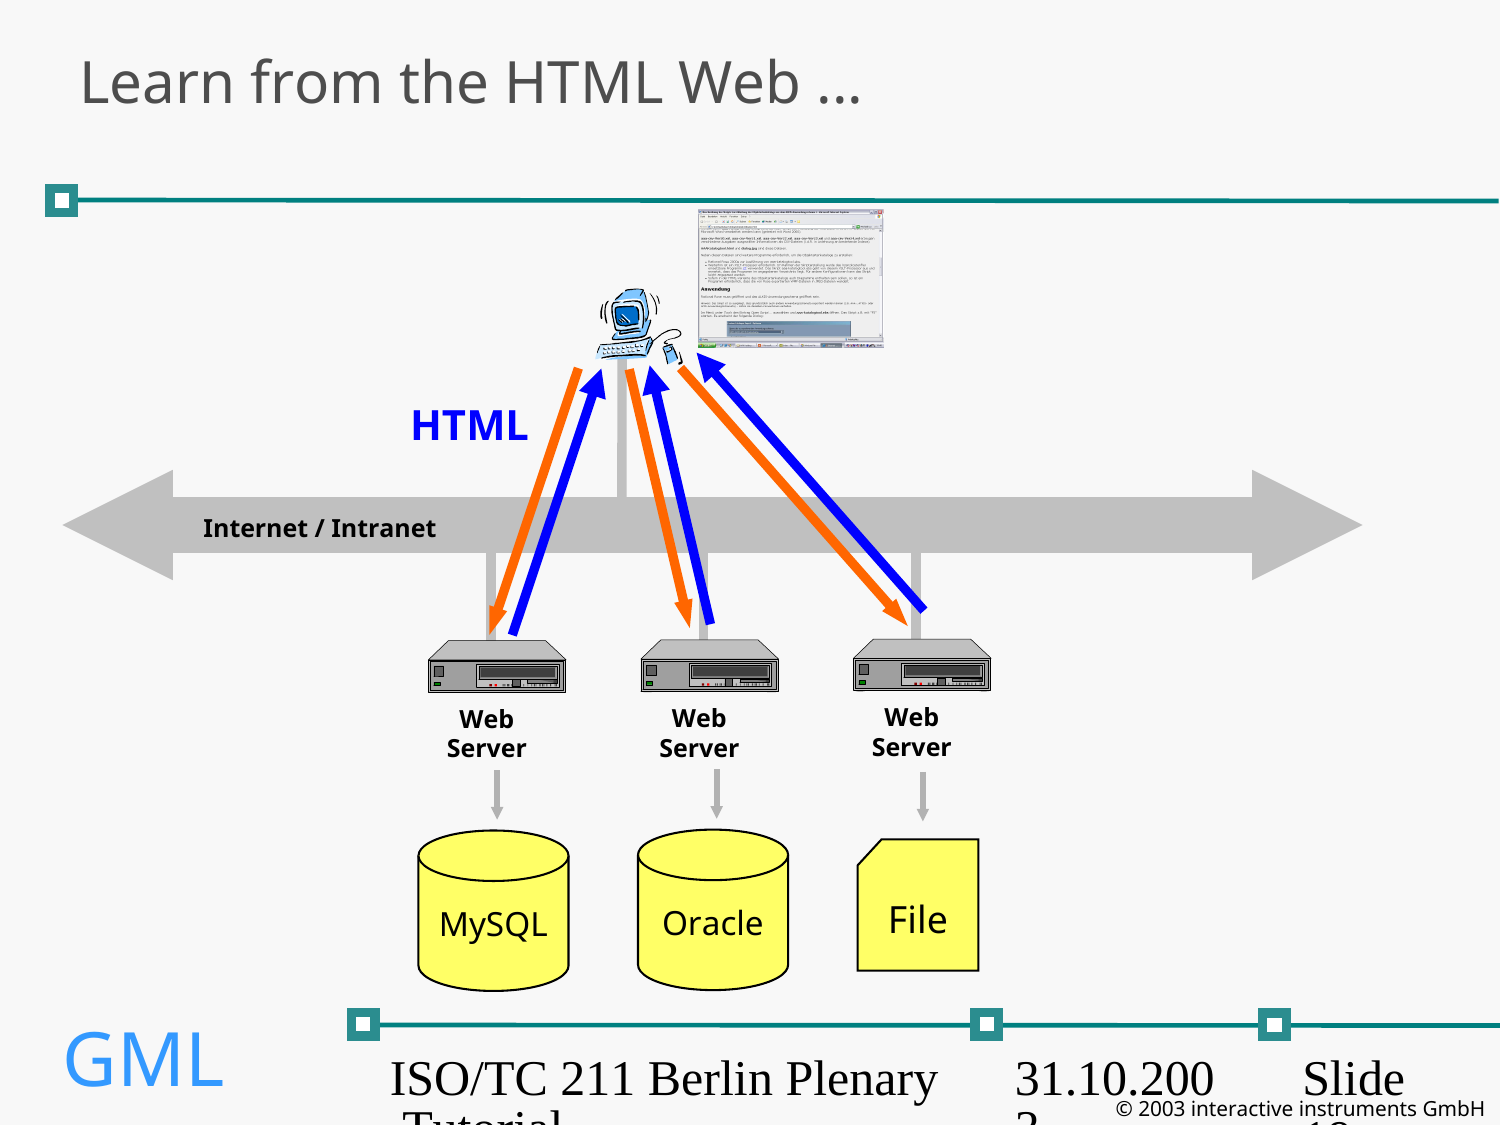

# Learn from the HTML Web ...
HTML
Internet / Intranet
Web
Server
Web
Server
Web
Server
Oracle
MySQL
File
ISO/TC 211 Berlin Plenary Tutorial
31.10.2003
19